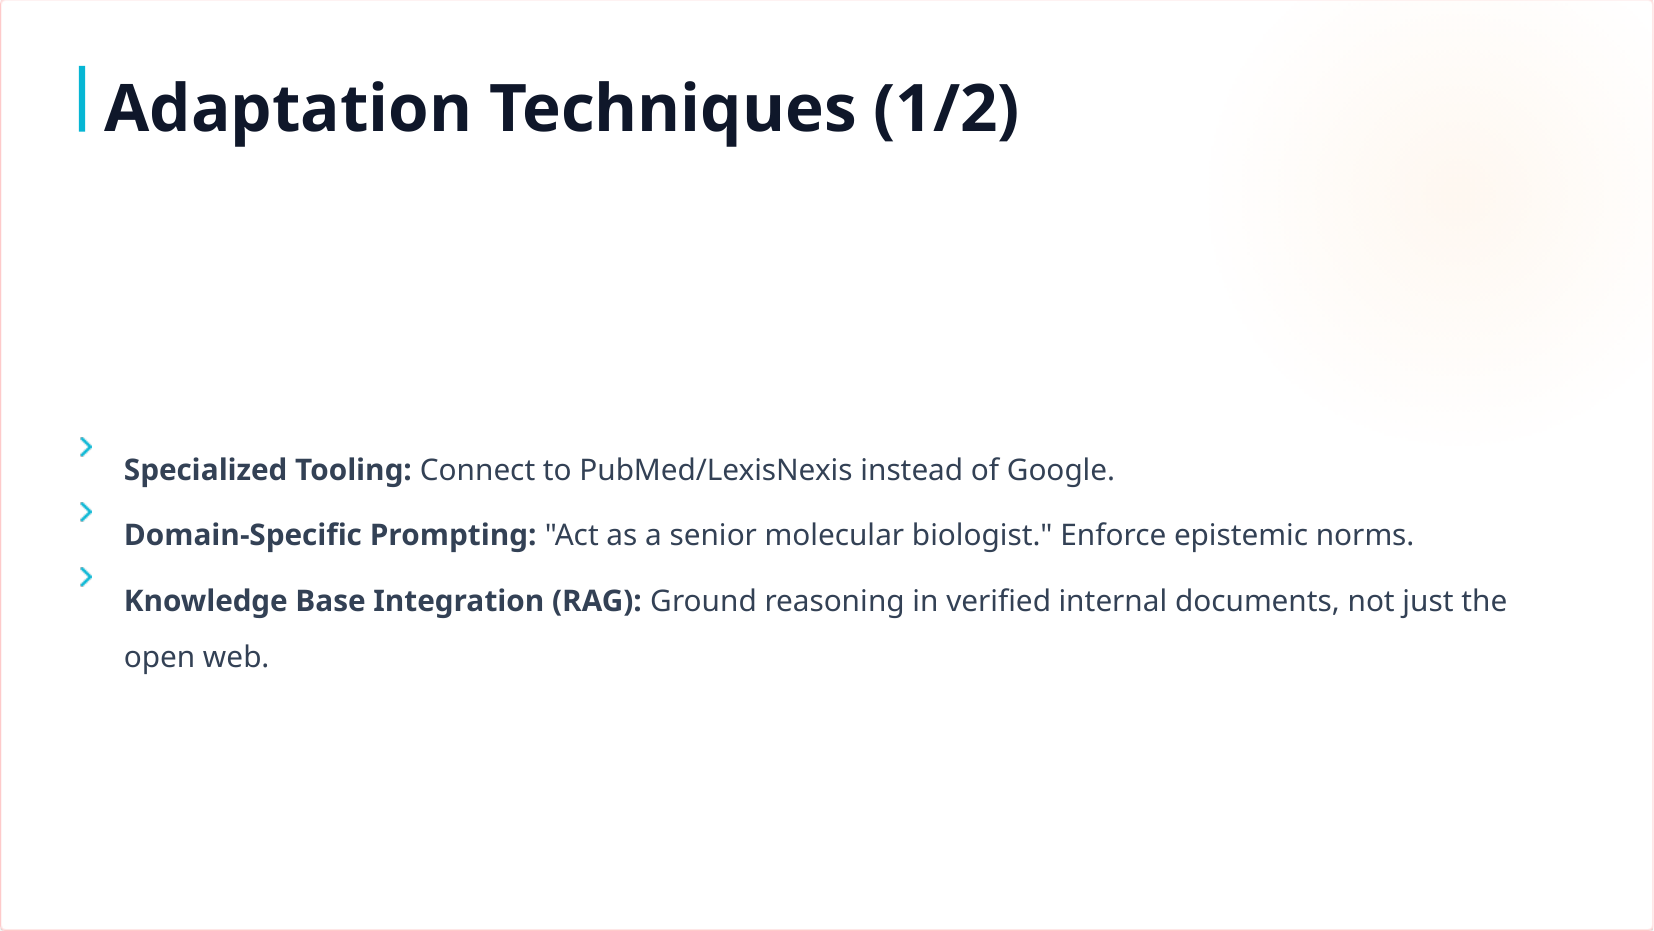

Adaptation Techniques (1/2)
Specialized Tooling: Connect to PubMed/LexisNexis instead of Google.
Domain-Specific Prompting: "Act as a senior molecular biologist." Enforce epistemic norms.
Knowledge Base Integration (RAG): Ground reasoning in verified internal documents, not just the open web.